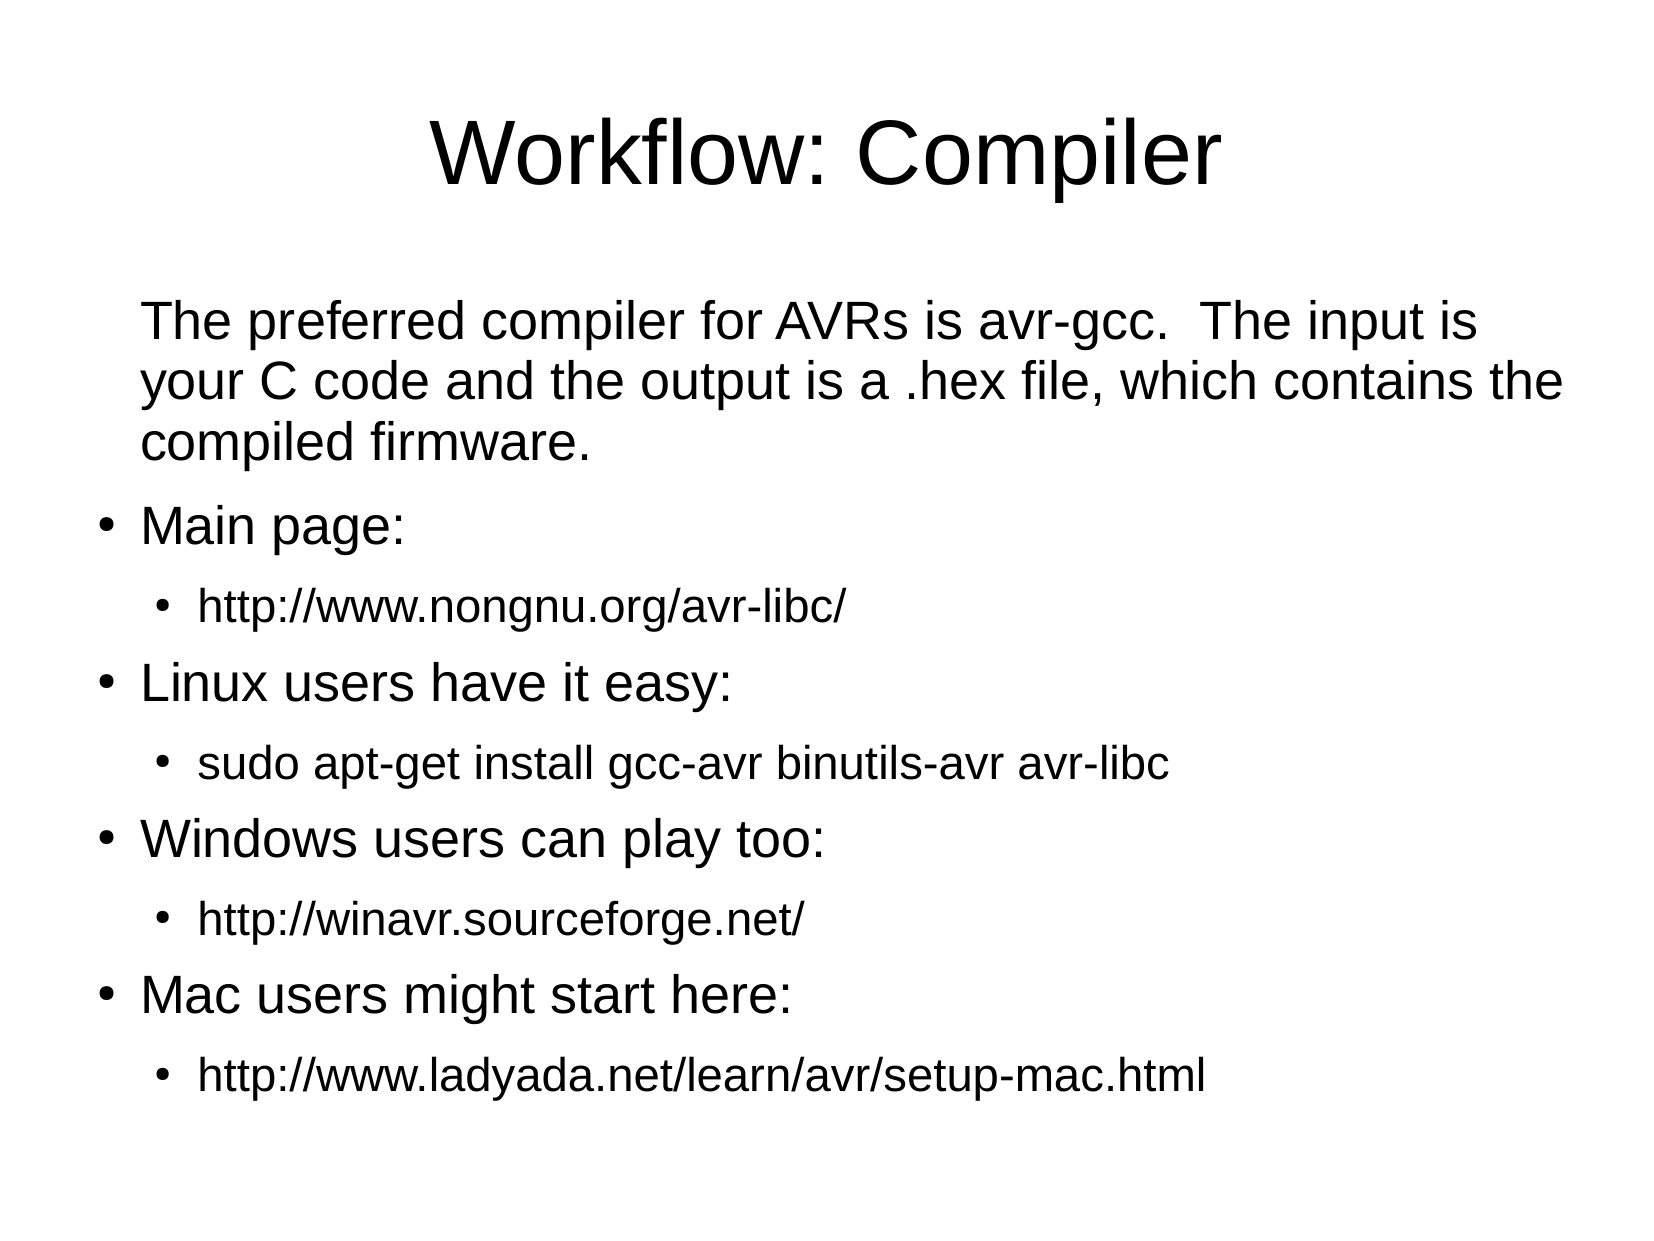

# Workflow: Compiler
The preferred compiler for AVRs is avr-gcc. The input is your C code and the output is a .hex file, which contains the compiled firmware.
Main page:
http://www.nongnu.org/avr-libc/
Linux users have it easy:
sudo apt-get install gcc-avr binutils-avr avr-libc
Windows users can play too:
http://winavr.sourceforge.net/
Mac users might start here:
http://www.ladyada.net/learn/avr/setup-mac.html